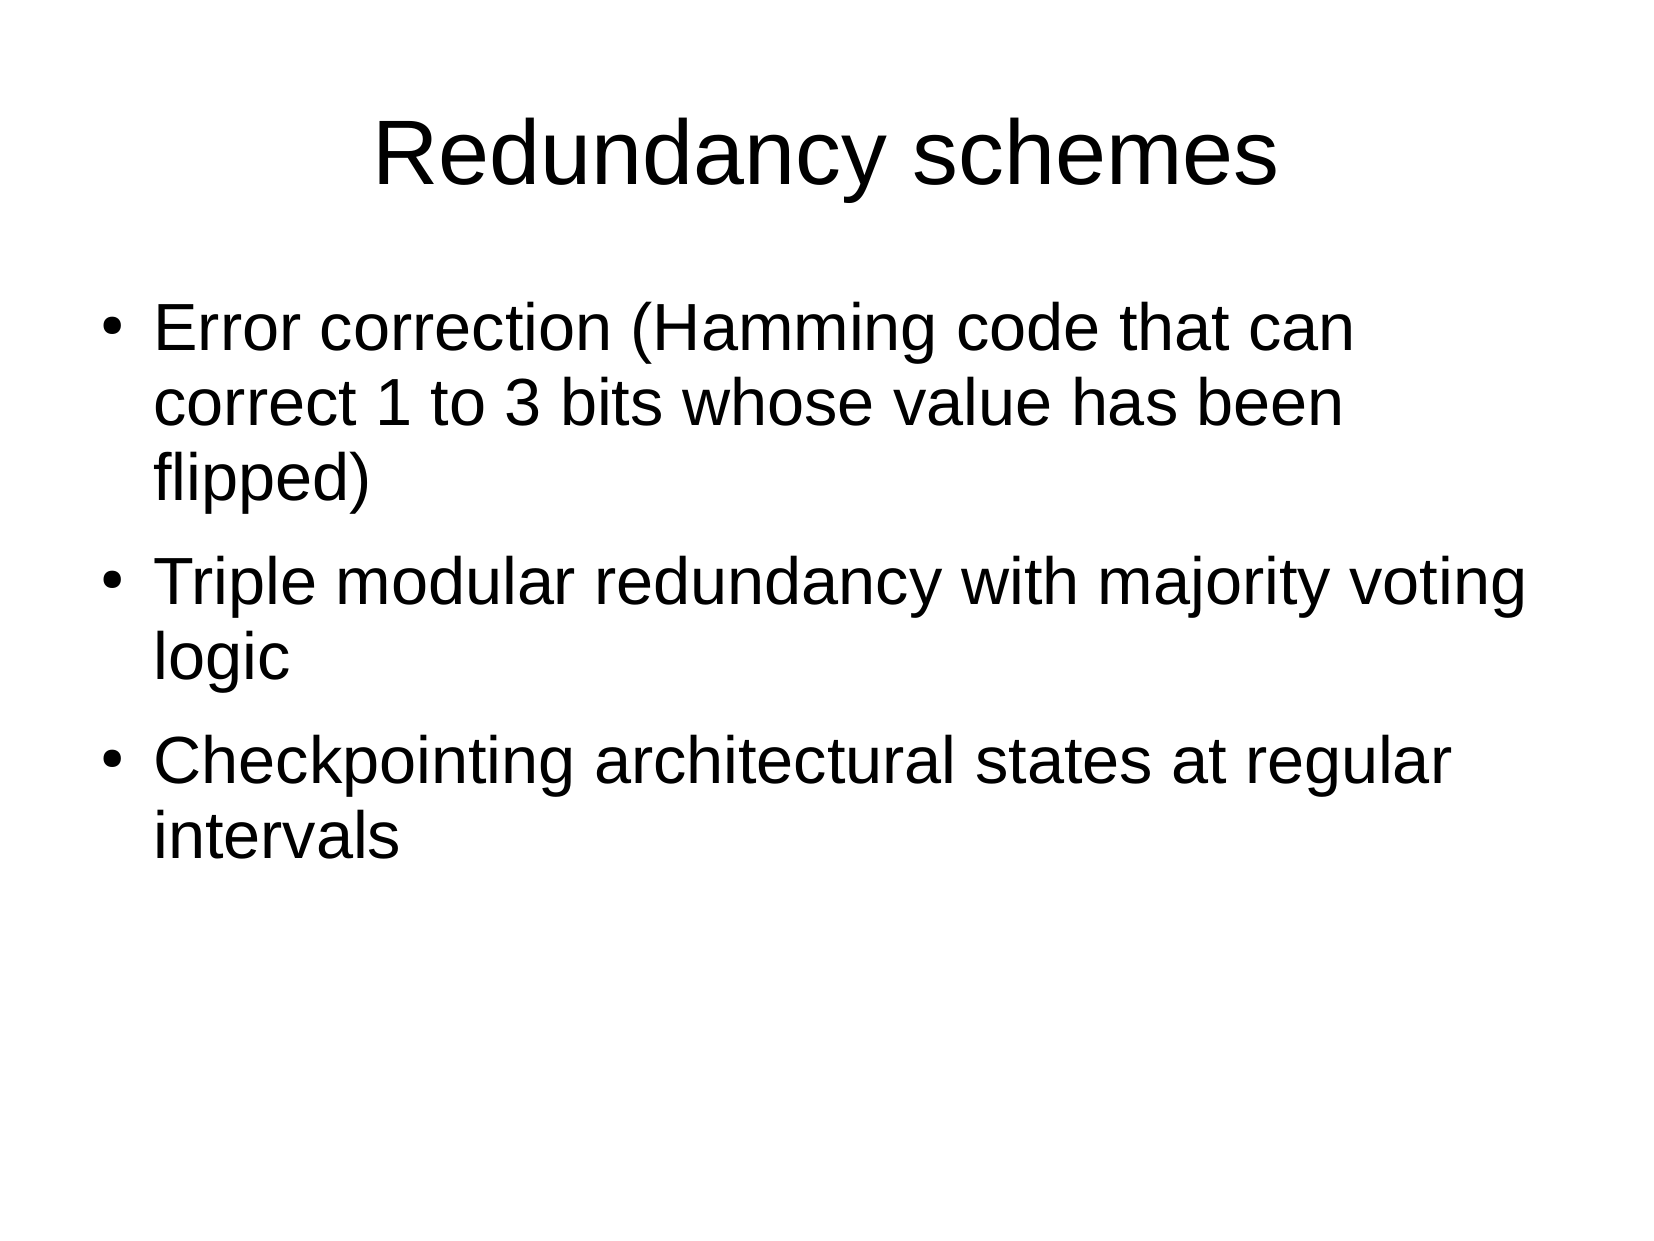

# Redundancy schemes
Error correction (Hamming code that can correct 1 to 3 bits whose value has been flipped)
Triple modular redundancy with majority voting logic
Checkpointing architectural states at regular intervals